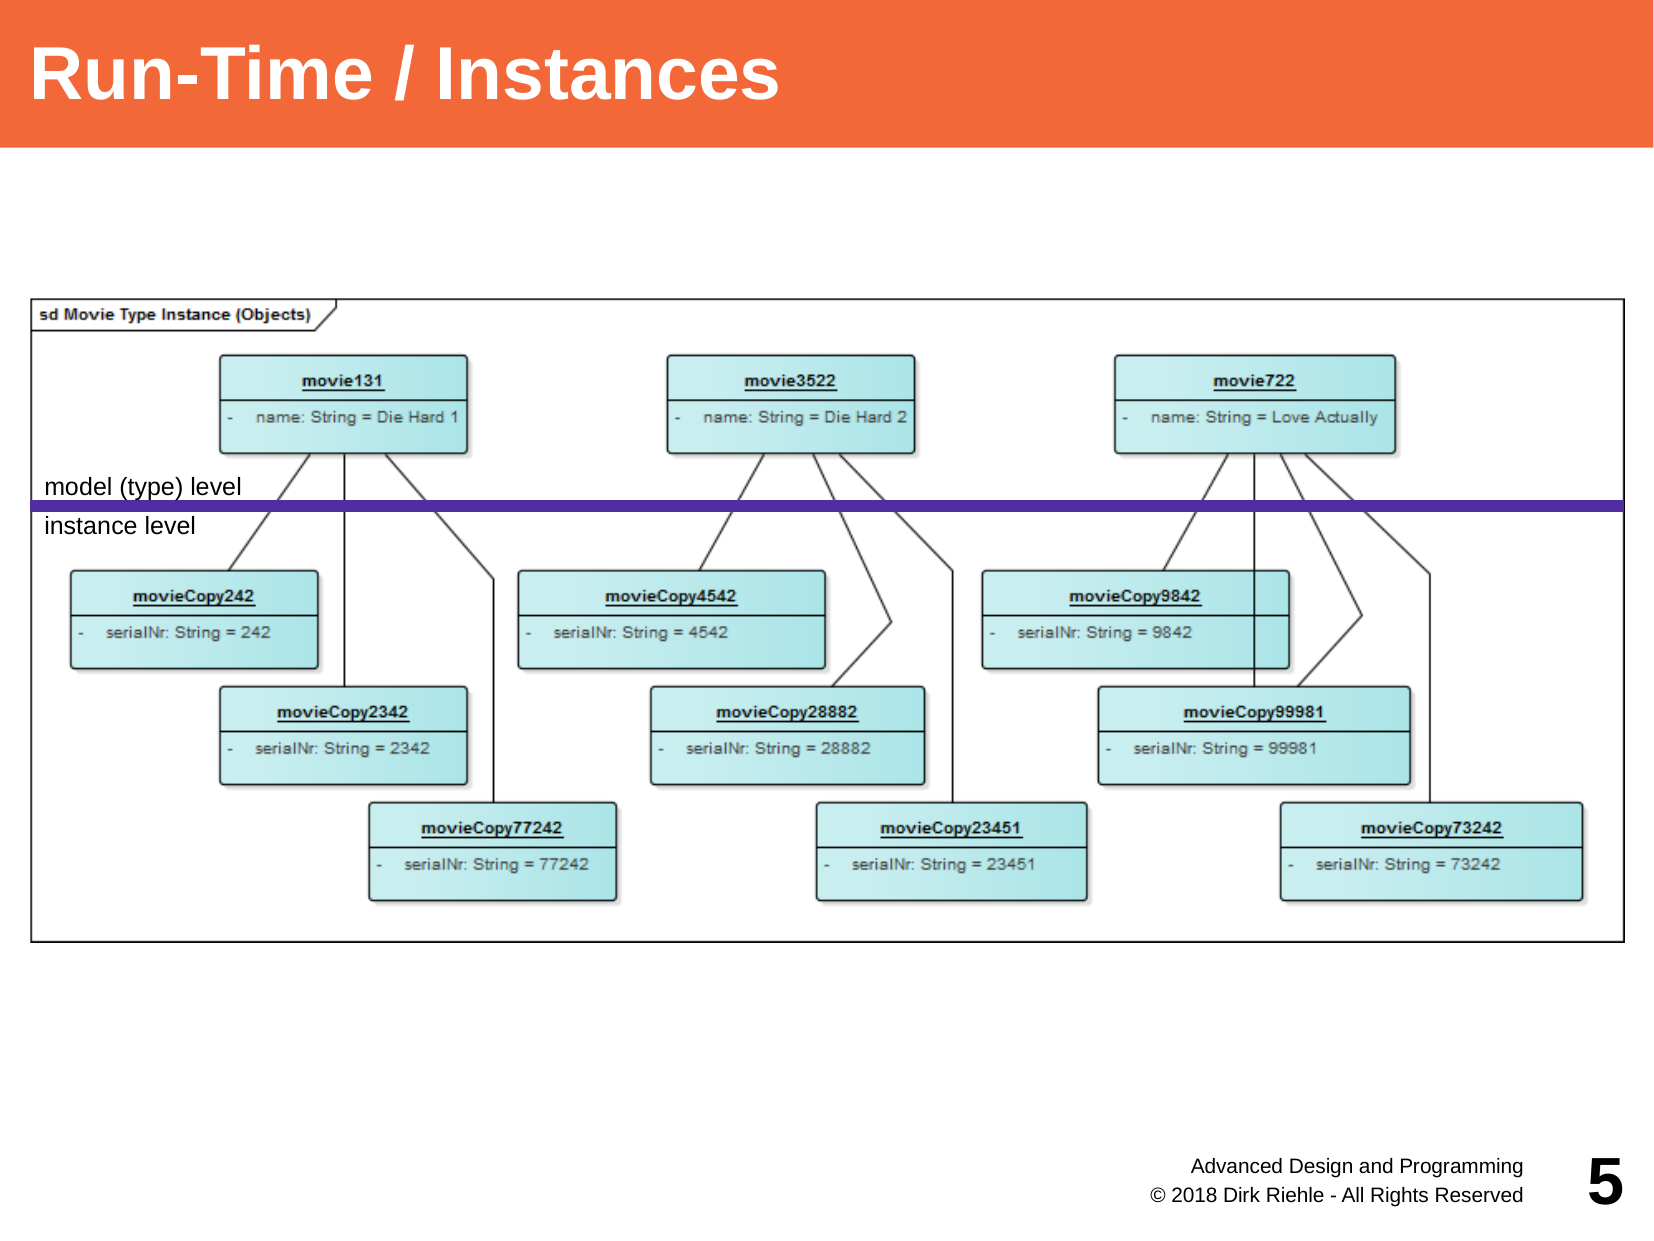

# Run-Time / Instances
model (type) level
instance level
Advanced Design and Programming
5
© 2018 Dirk Riehle - All Rights Reserved